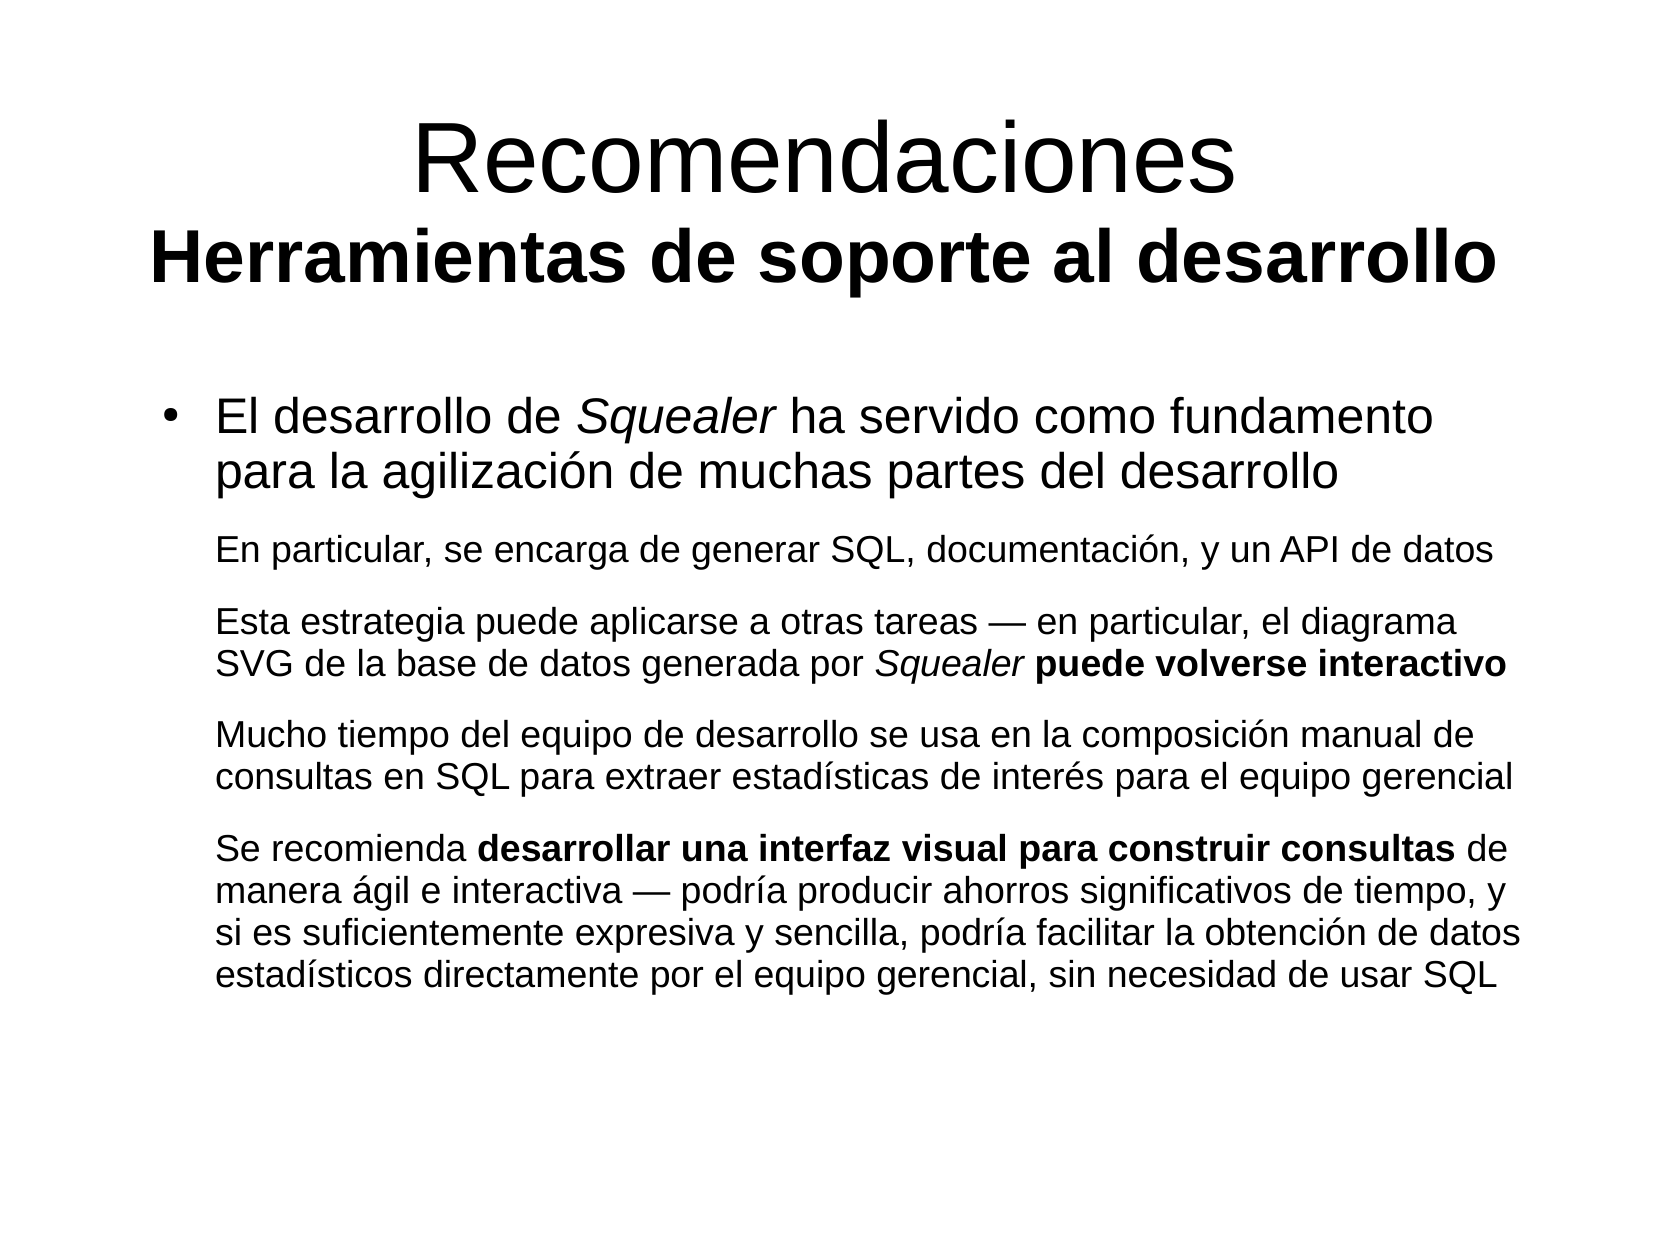

# Recomendaciones Herramientas de soporte al desarrollo
El desarrollo de Squealer ha servido como fundamento para la agilización de muchas partes del desarrollo
En particular, se encarga de generar SQL, documentación, y un API de datos
Esta estrategia puede aplicarse a otras tareas — en particular, el diagrama SVG de la base de datos generada por Squealer puede volverse interactivo
Mucho tiempo del equipo de desarrollo se usa en la composición manual de consultas en SQL para extraer estadísticas de interés para el equipo gerencial
Se recomienda desarrollar una interfaz visual para construir consultas de manera ágil e interactiva — podría producir ahorros significativos de tiempo, y si es suficientemente expresiva y sencilla, podría facilitar la obtención de datos estadísticos directamente por el equipo gerencial, sin necesidad de usar SQL